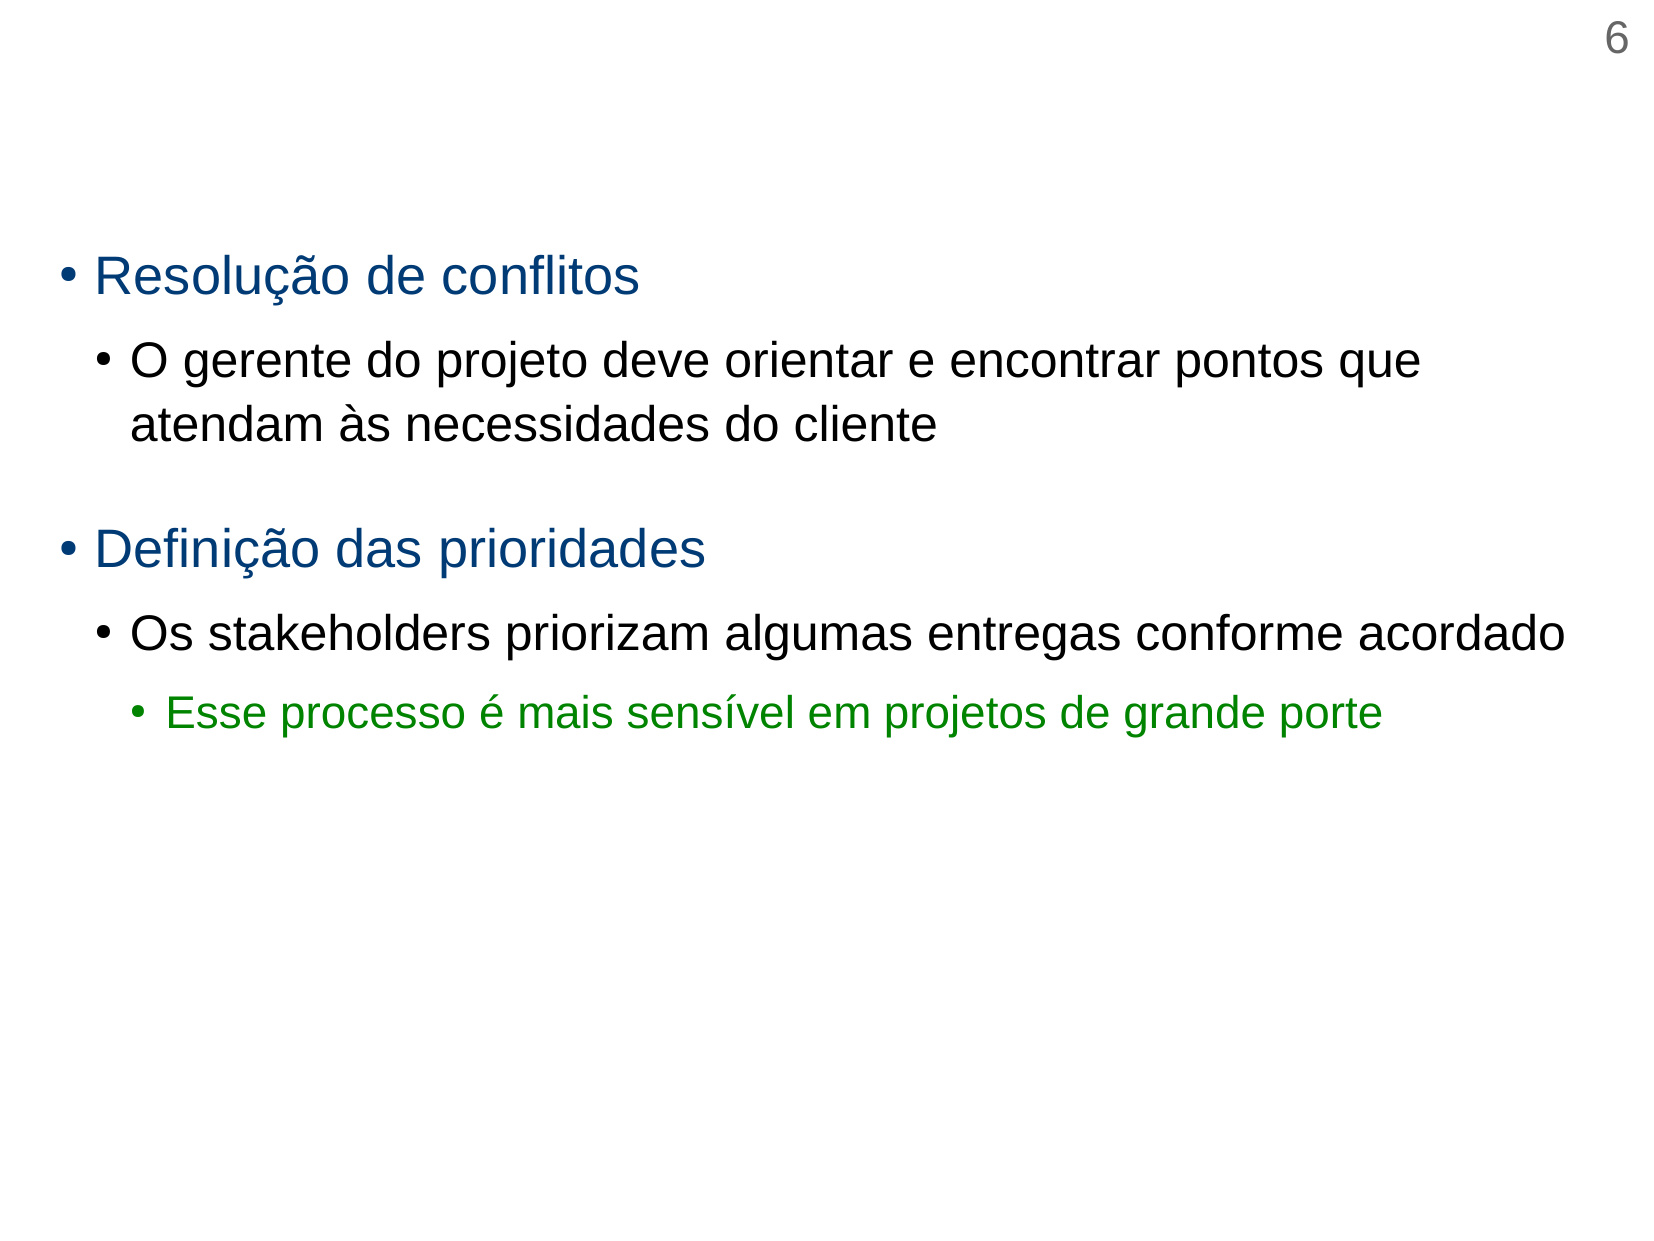

6
#
Resolução de conflitos
O gerente do projeto deve orientar e encontrar pontos que atendam às necessidades do cliente
Definição das prioridades
Os stakeholders priorizam algumas entregas conforme acordado
Esse processo é mais sensível em projetos de grande porte